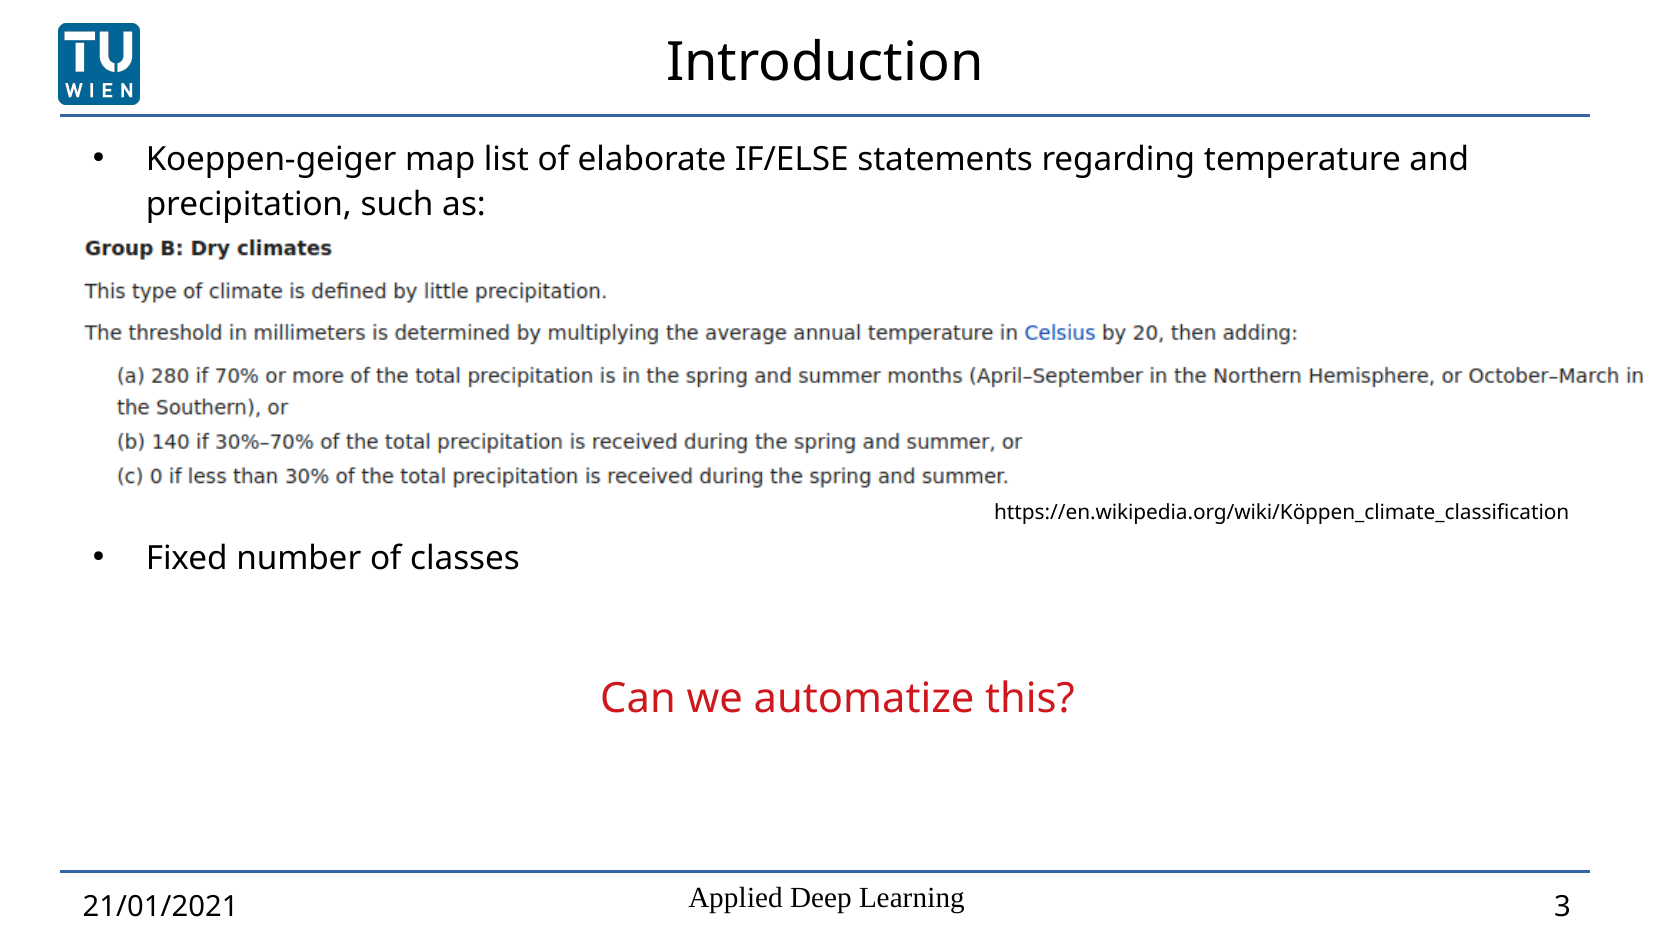

# Introduction
Koeppen-geiger map list of elaborate IF/ELSE statements regarding temperature and precipitation, such as:
Fixed number of classes
https://en.wikipedia.org/wiki/Köppen_climate_classification
Can we automatize this?
VODCA, EGU 2019
09/04/2019
3